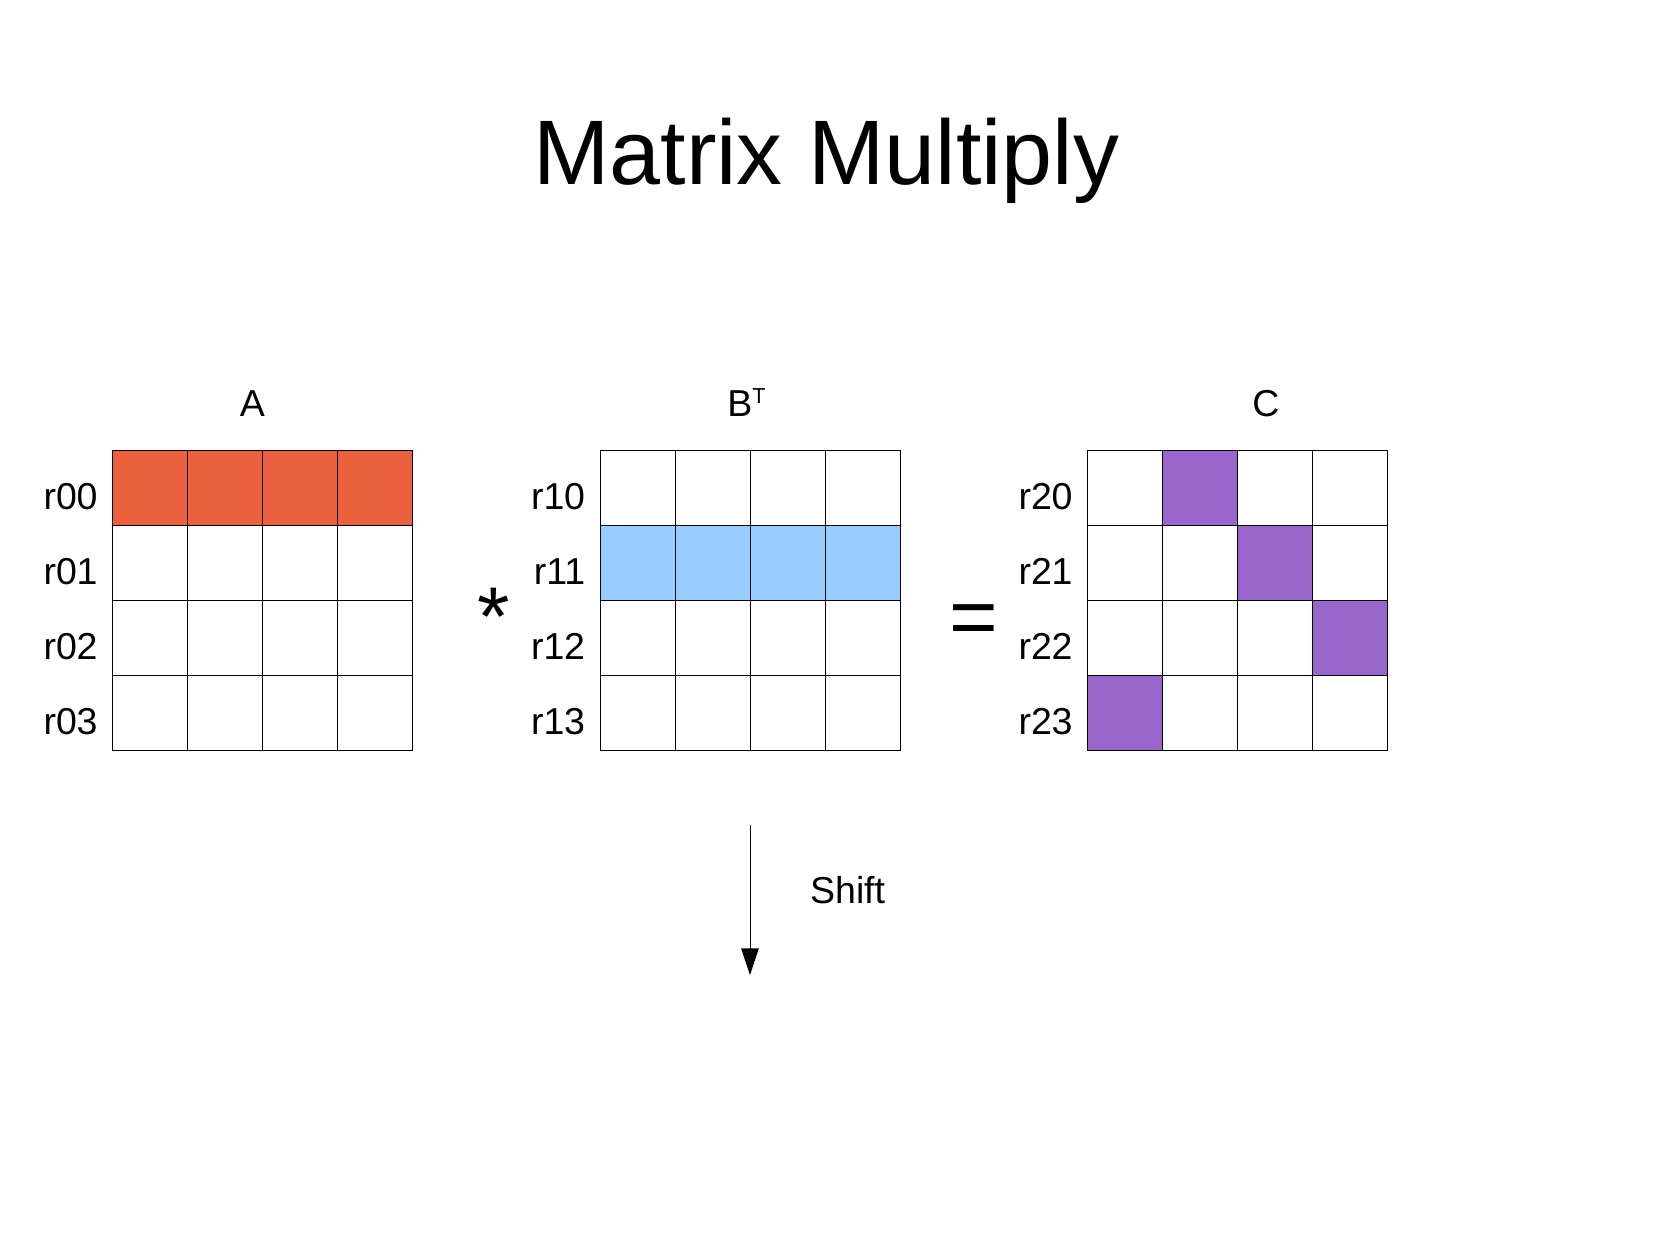

# Matrix Multiply
A
BT
C
r00
r10
r20
r01
r11
r21
*
=
r02
r12
r22
r03
r13
r23
Shift